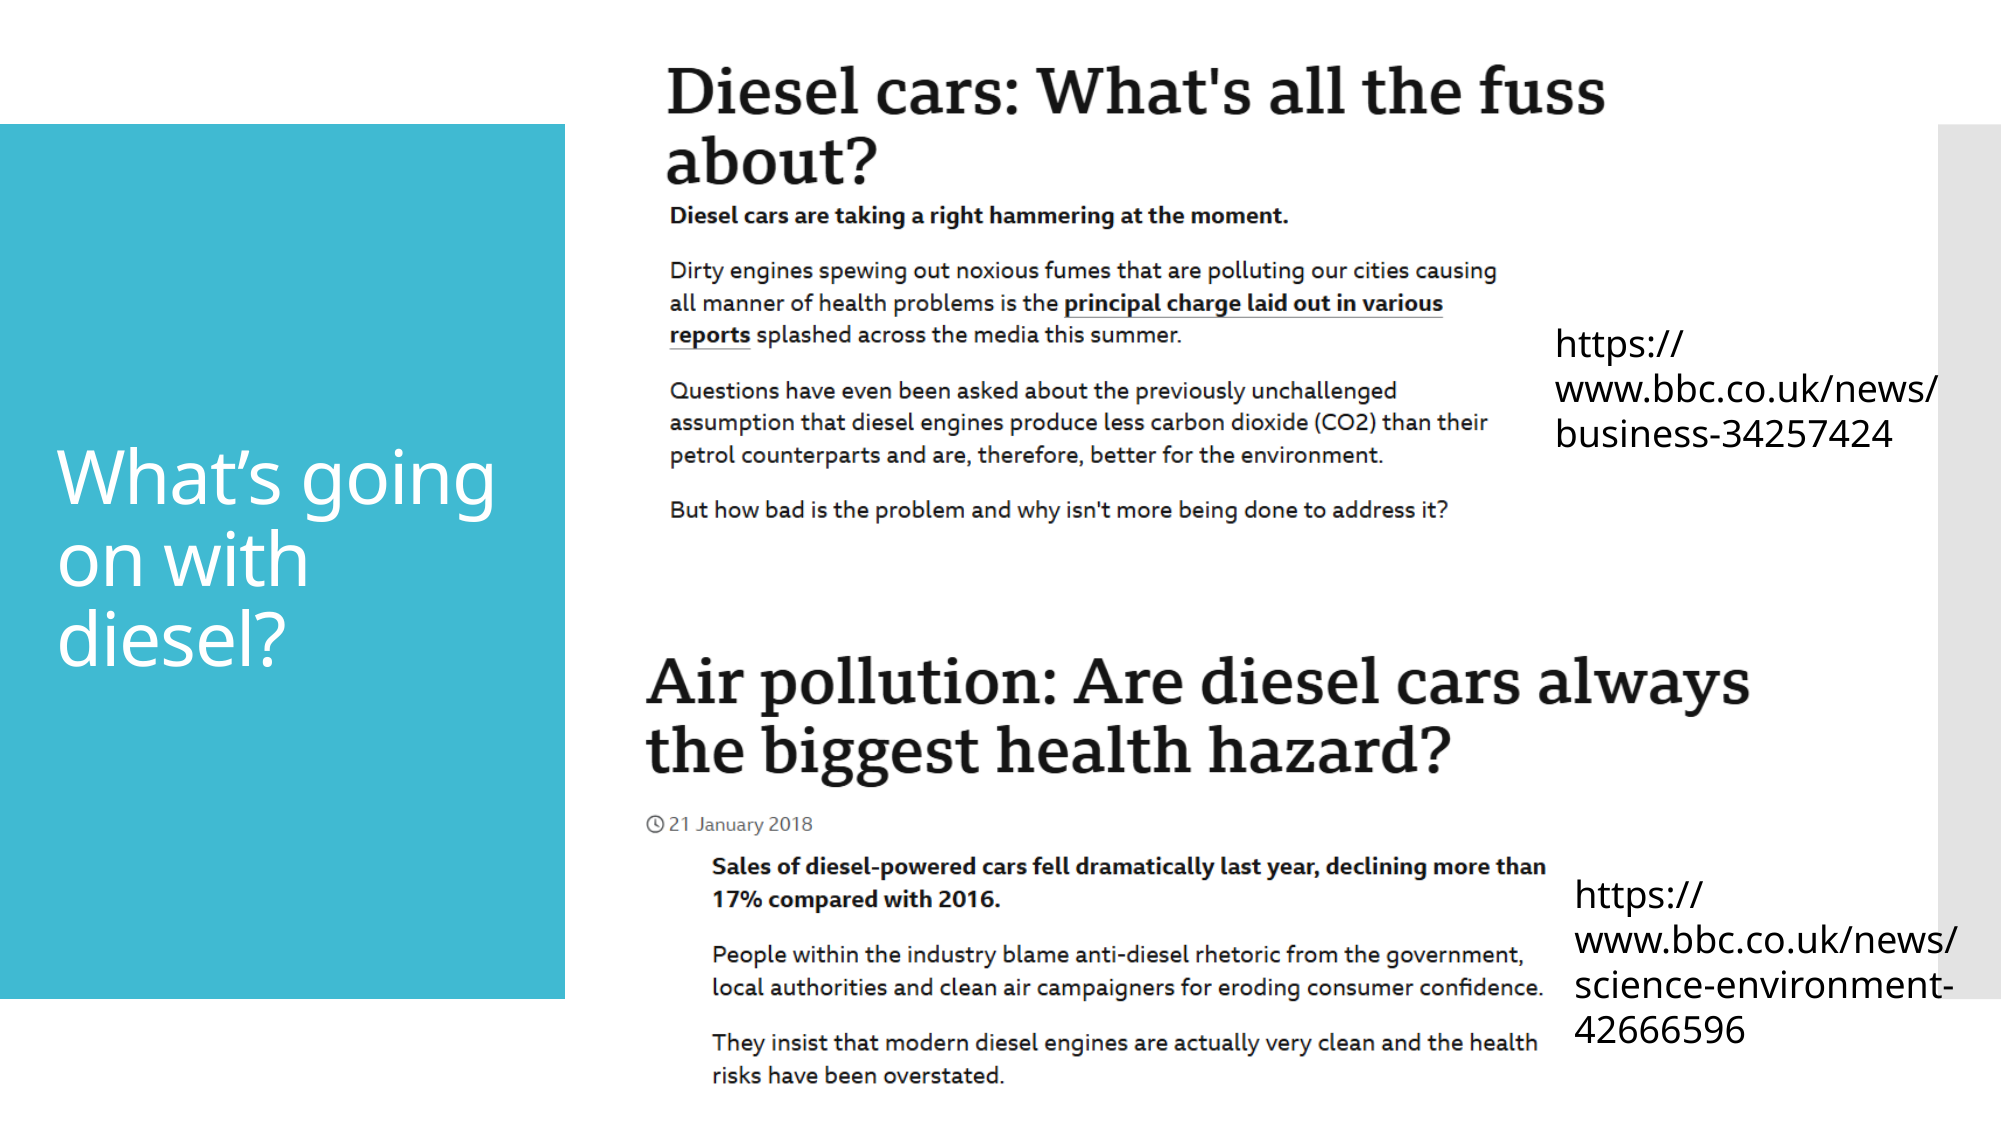

# What’s going on with diesel?
https://www.bbc.co.uk/news/business-34257424
https://www.bbc.co.uk/news/science-environment-42666596